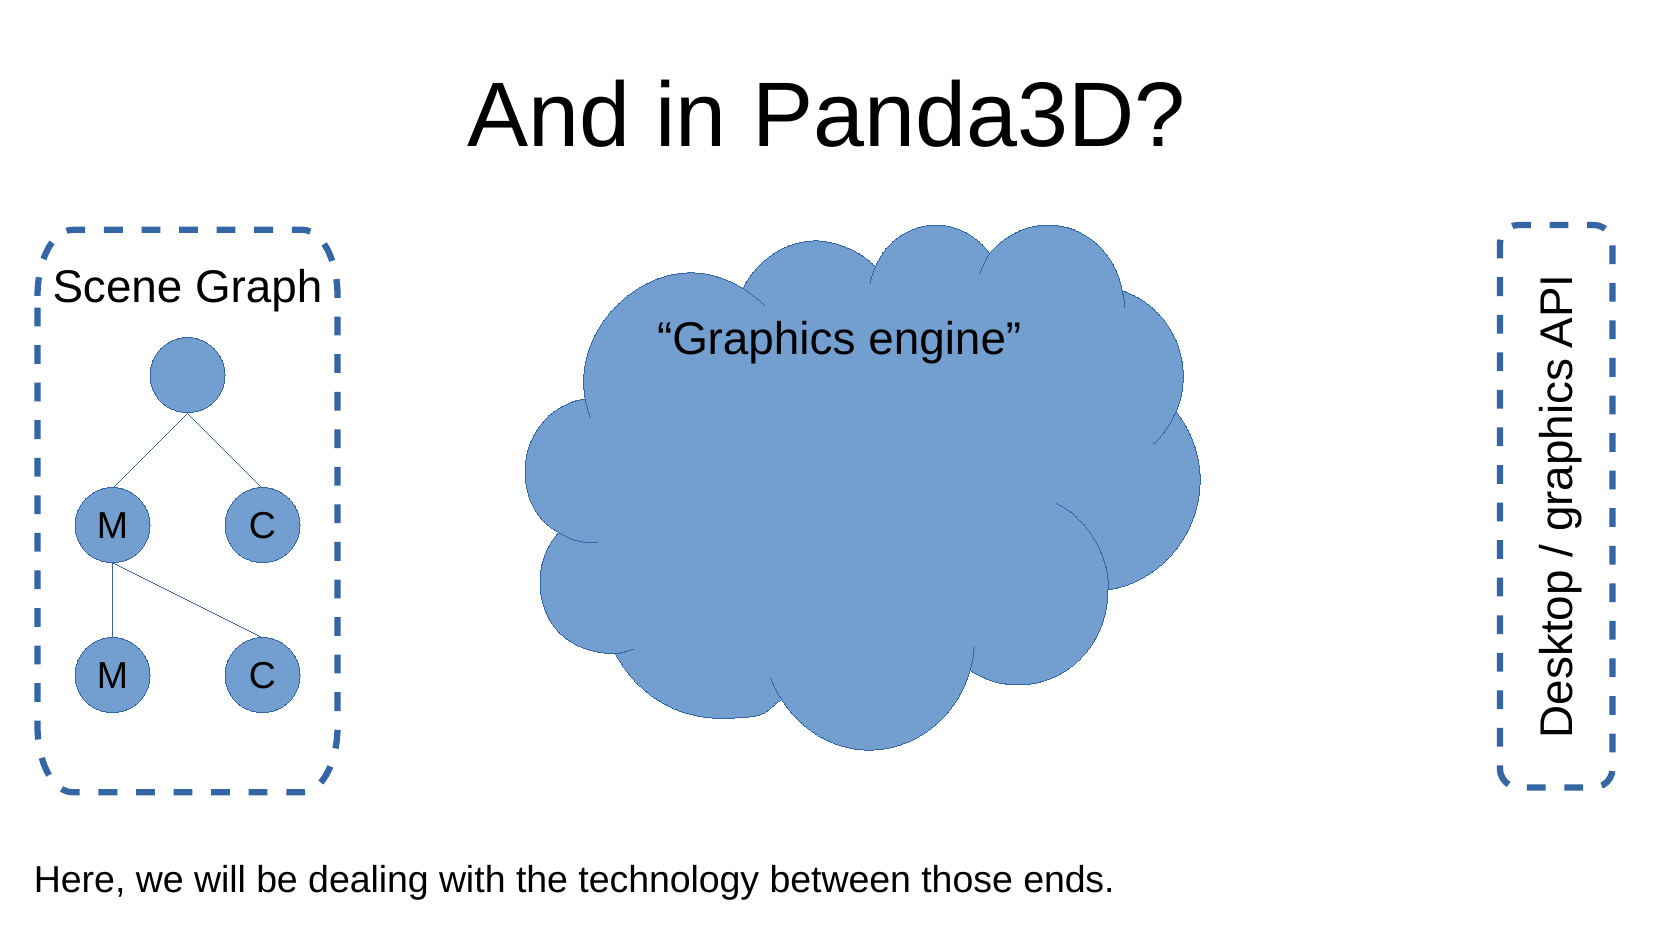

# And in Panda3D?
“Graphics engine”
Scene Graph
Desktop / graphics API
M
C
M
C
Here, we will be dealing with the technology between those ends.